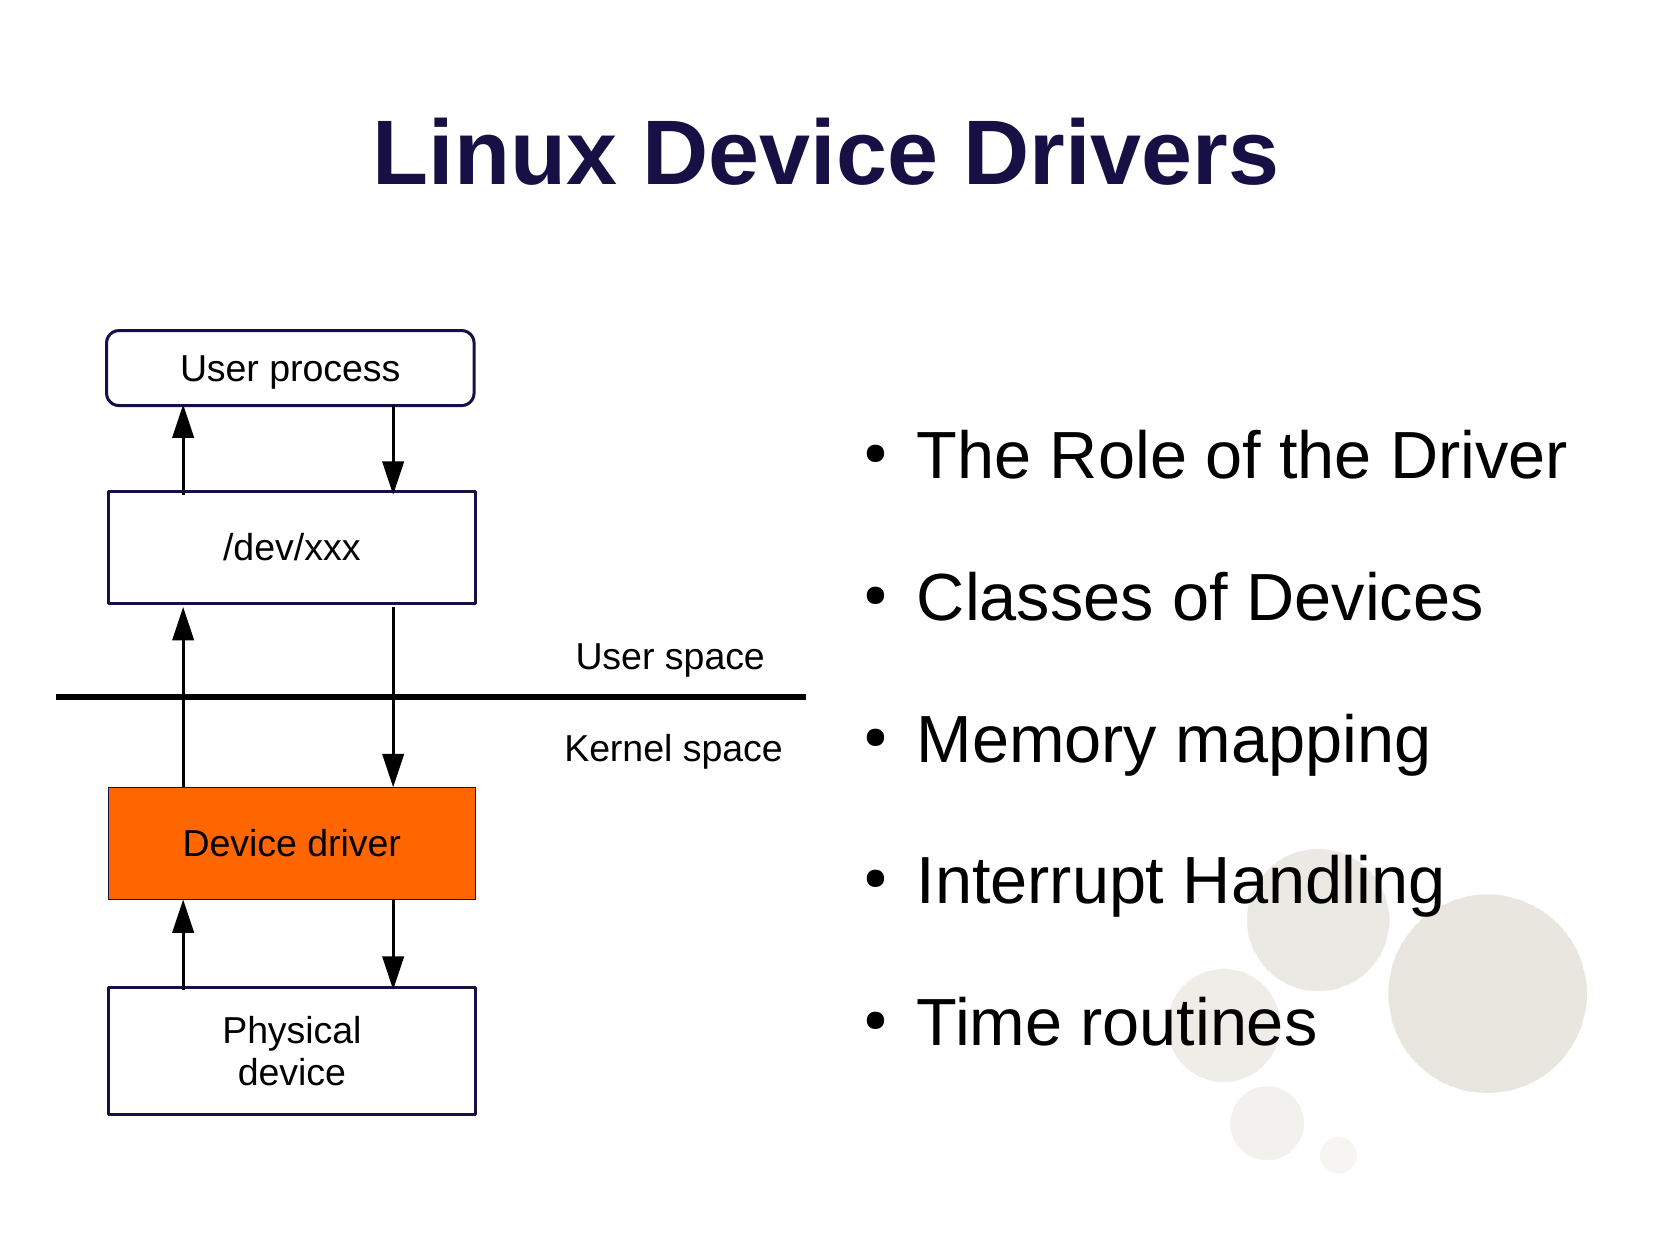

# Linux Device Drivers
User process
/dev/xxx
User space
Kernel space
Device driver
Physical
device
The Role of the Driver
Classes of Devices
Memory mapping
Interrupt Handling
Time routines